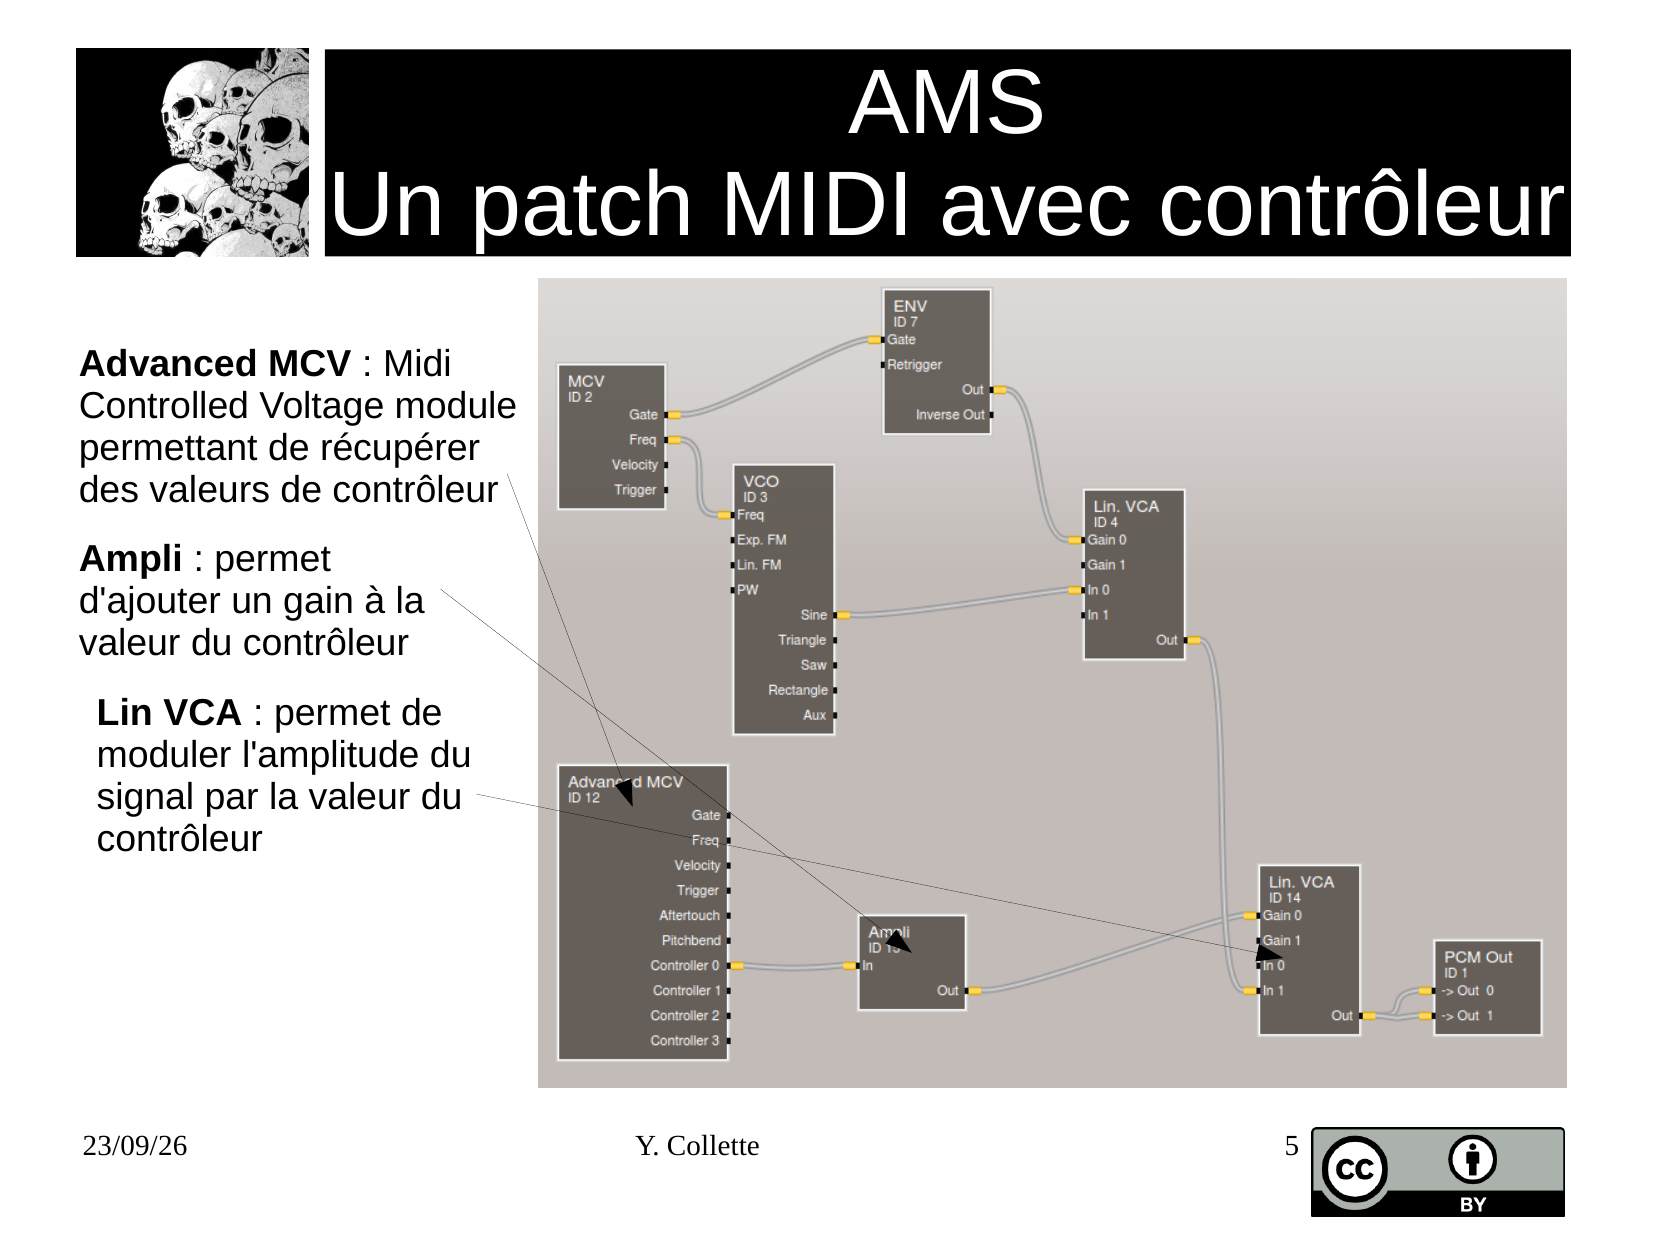

# AMS Un patch MIDI avec contrôleur
Advanced MCV : Midi Controlled Voltage module permettant de récupérer des valeurs de contrôleur
Ampli : permet d'ajouter un gain à la valeur du contrôleur
Lin VCA : permet de moduler l'amplitude du signal par la valeur du contrôleur
Y. Collette
5